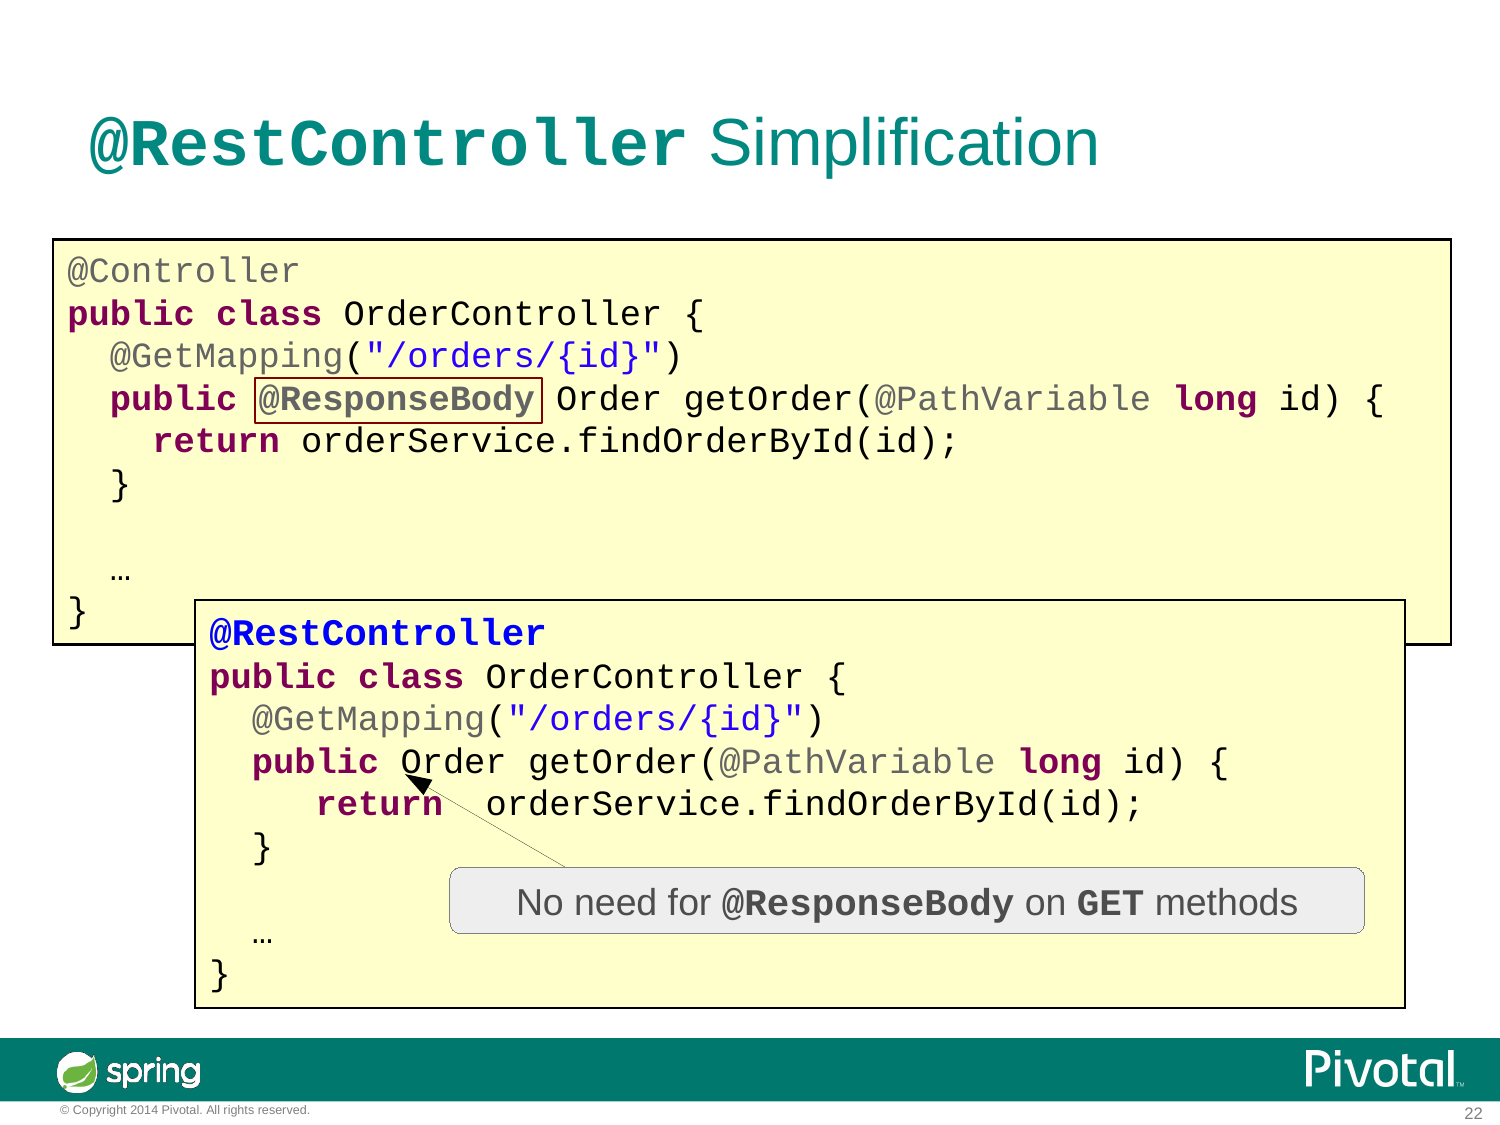

# @RestController Simplification
@Controller
public class OrderController {
 @GetMapping("/orders/{id}")
 public @ResponseBody Order getOrder(@PathVariable long id) {
 return orderService.findOrderById(id);
 }
 …
}
@RestController
public class OrderController {
 @GetMapping("/orders/{id}")
 public Order getOrder(@PathVariable long id) {
 return orderService.findOrderById(id);
 }
 …
}
No need for @ResponseBody on GET methods